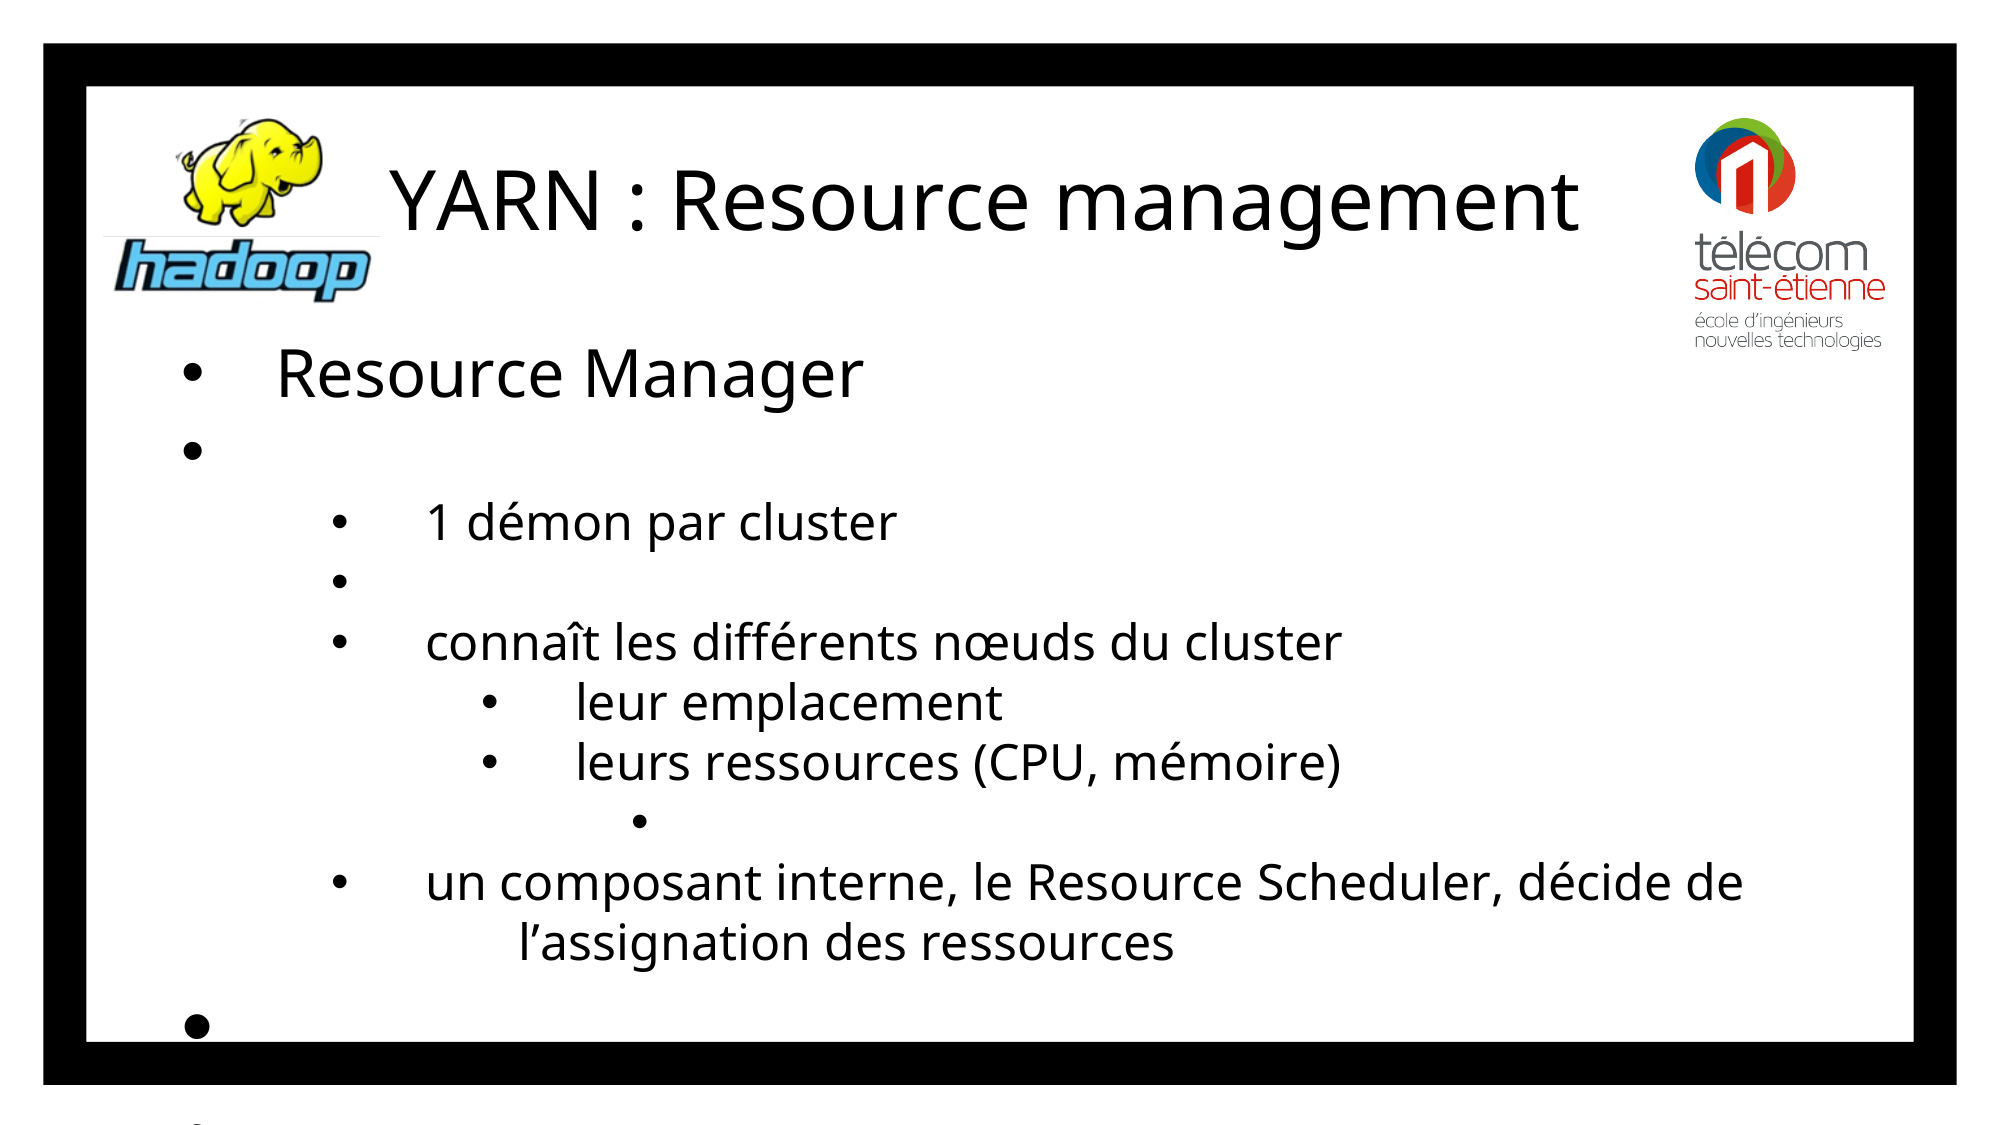

# YARN : Resource management
Resource Manager
1 démon par cluster
connaît les différents nœuds du cluster
leur emplacement
leurs ressources (CPU, mémoire)
un composant interne, le Resource Scheduler, décide de l’assignation des ressources